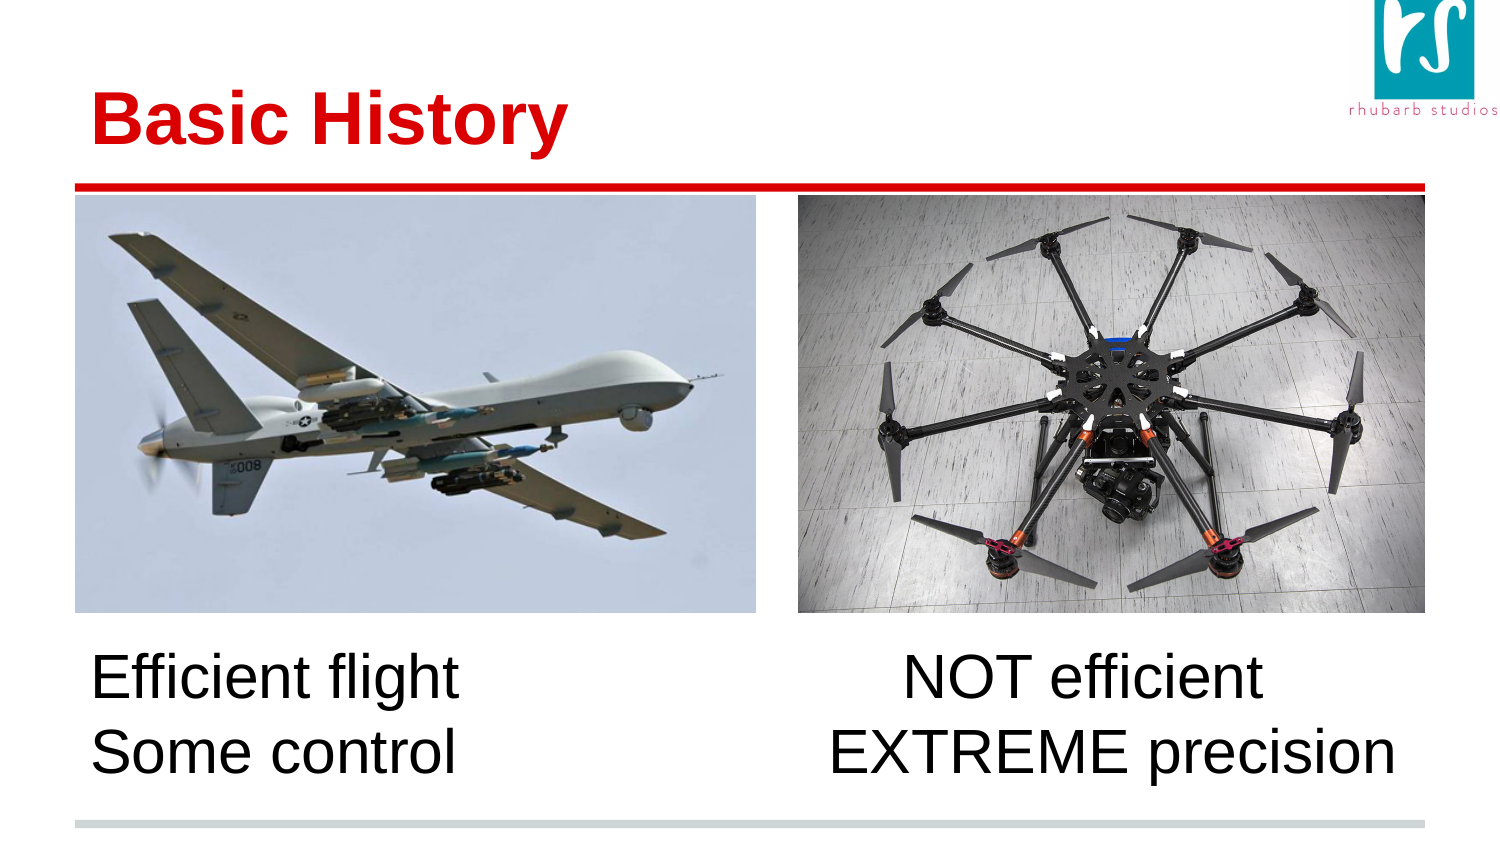

# Basic History
Efficient flight						NOT efficient
Some control						EXTREME precision